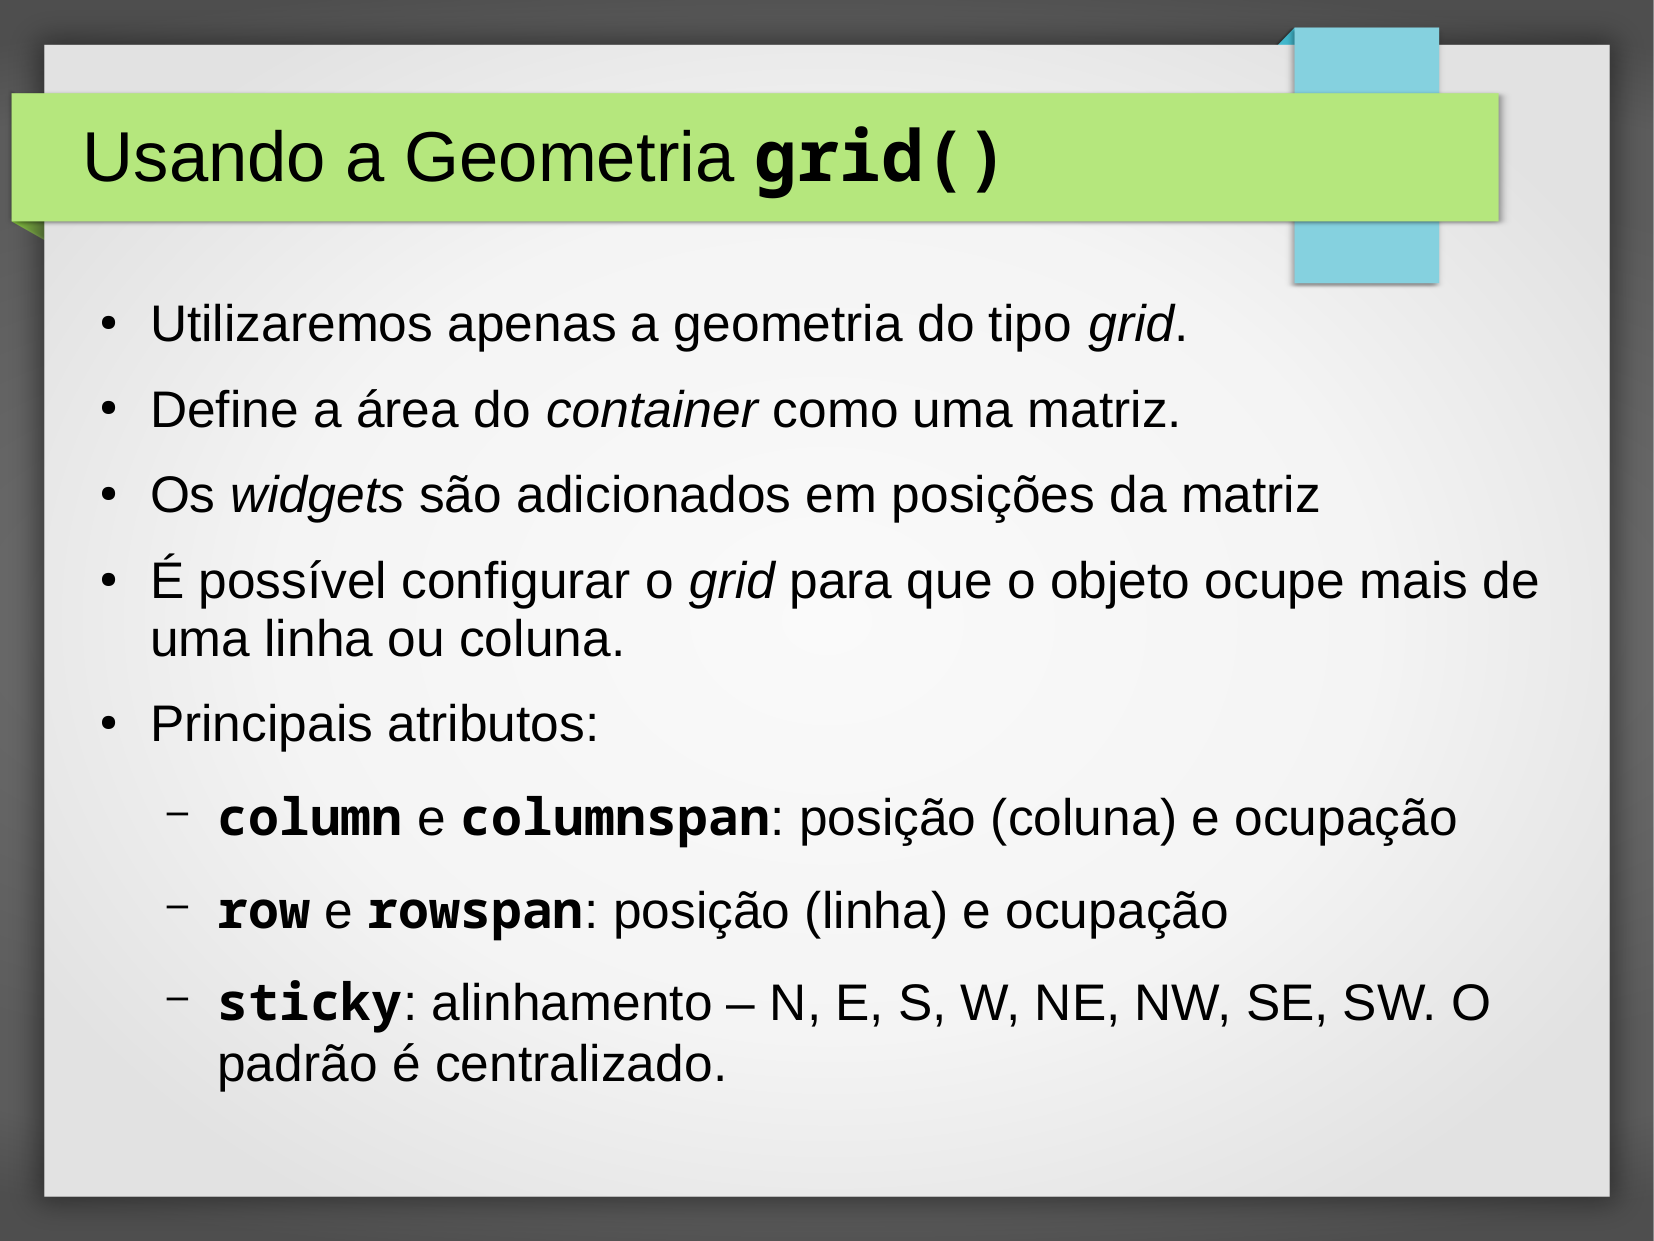

# Usando a Geometria grid()
Utilizaremos apenas a geometria do tipo grid.
Define a área do container como uma matriz.
Os widgets são adicionados em posições da matriz
É possível configurar o grid para que o objeto ocupe mais de uma linha ou coluna.
Principais atributos:
column e columnspan: posição (coluna) e ocupação
row e rowspan: posição (linha) e ocupação
sticky: alinhamento – N, E, S, W, NE, NW, SE, SW. O padrão é centralizado.